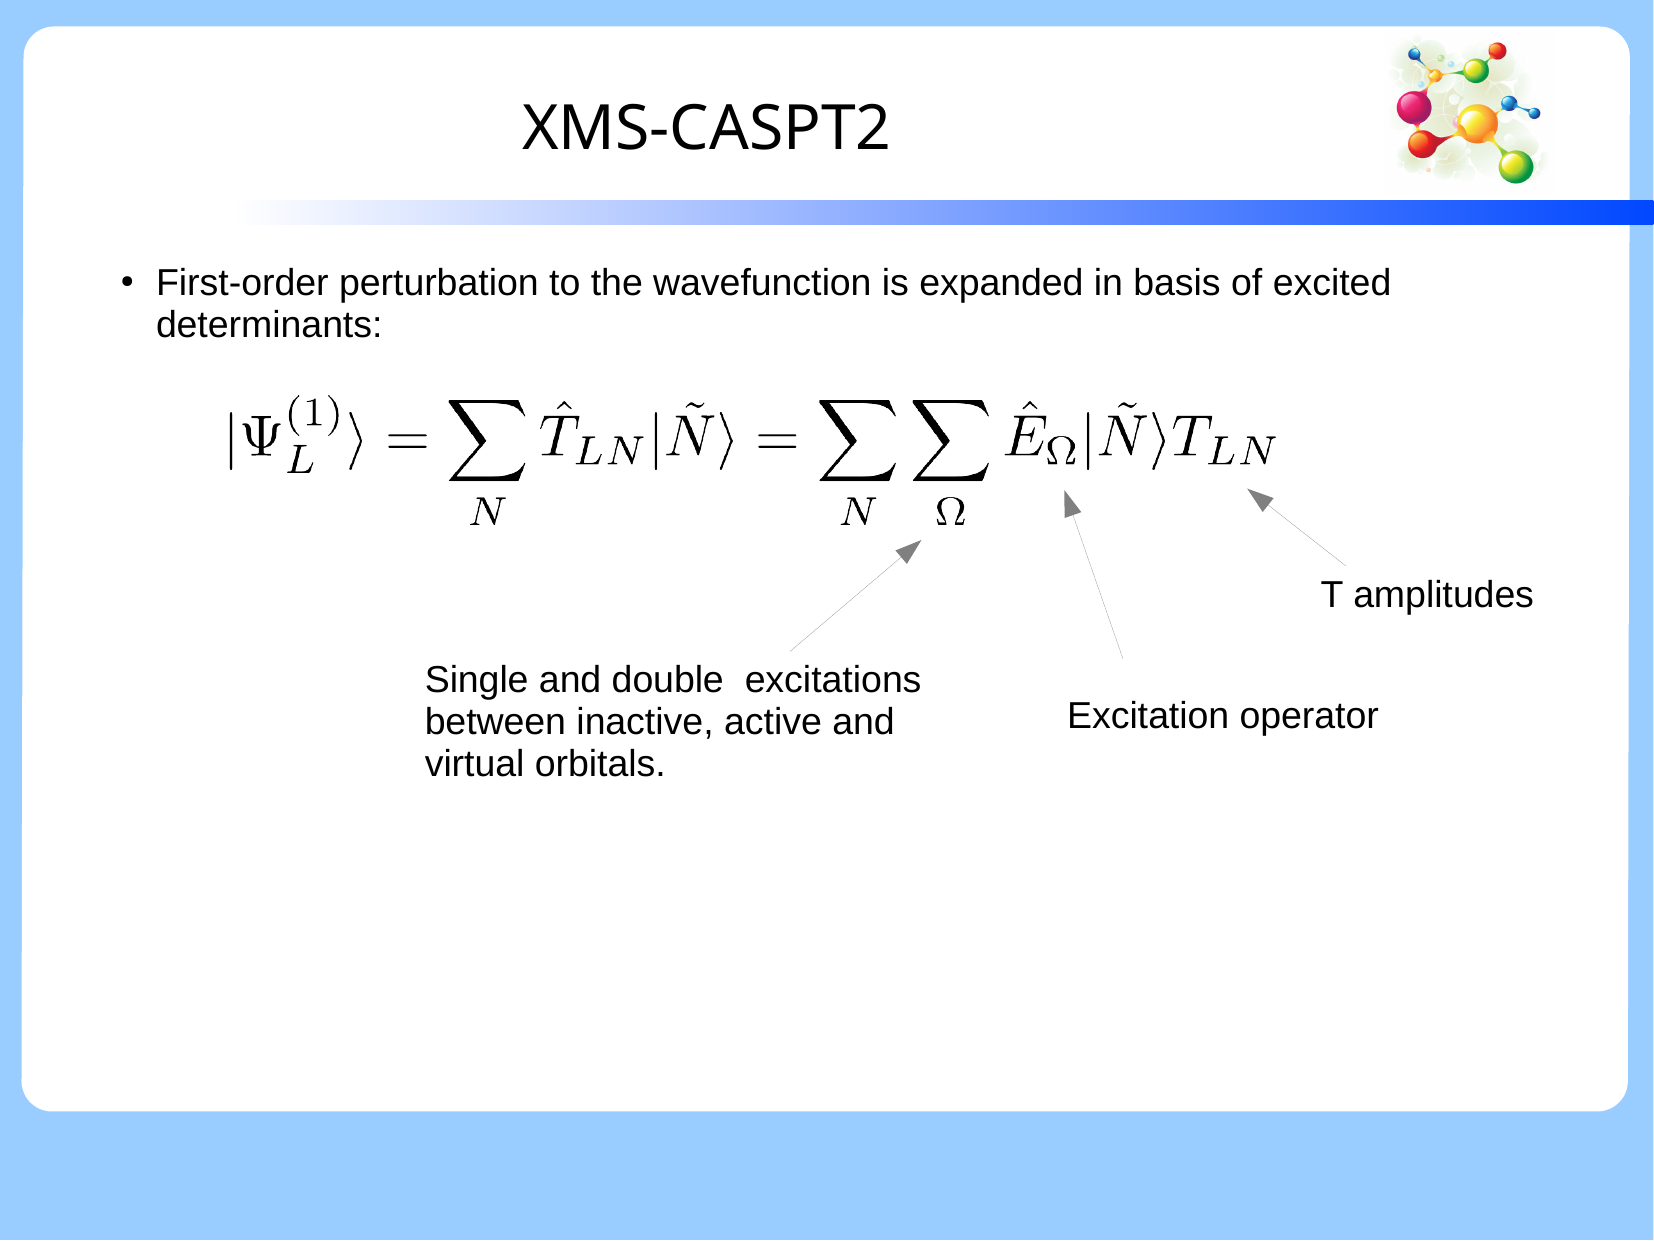

# XMS-CASPT2
First-order perturbation to the wavefunction is expanded in basis of excited determinants:
T amplitudes
Single and double excitations between inactive, active and virtual orbitals.
Excitation operator